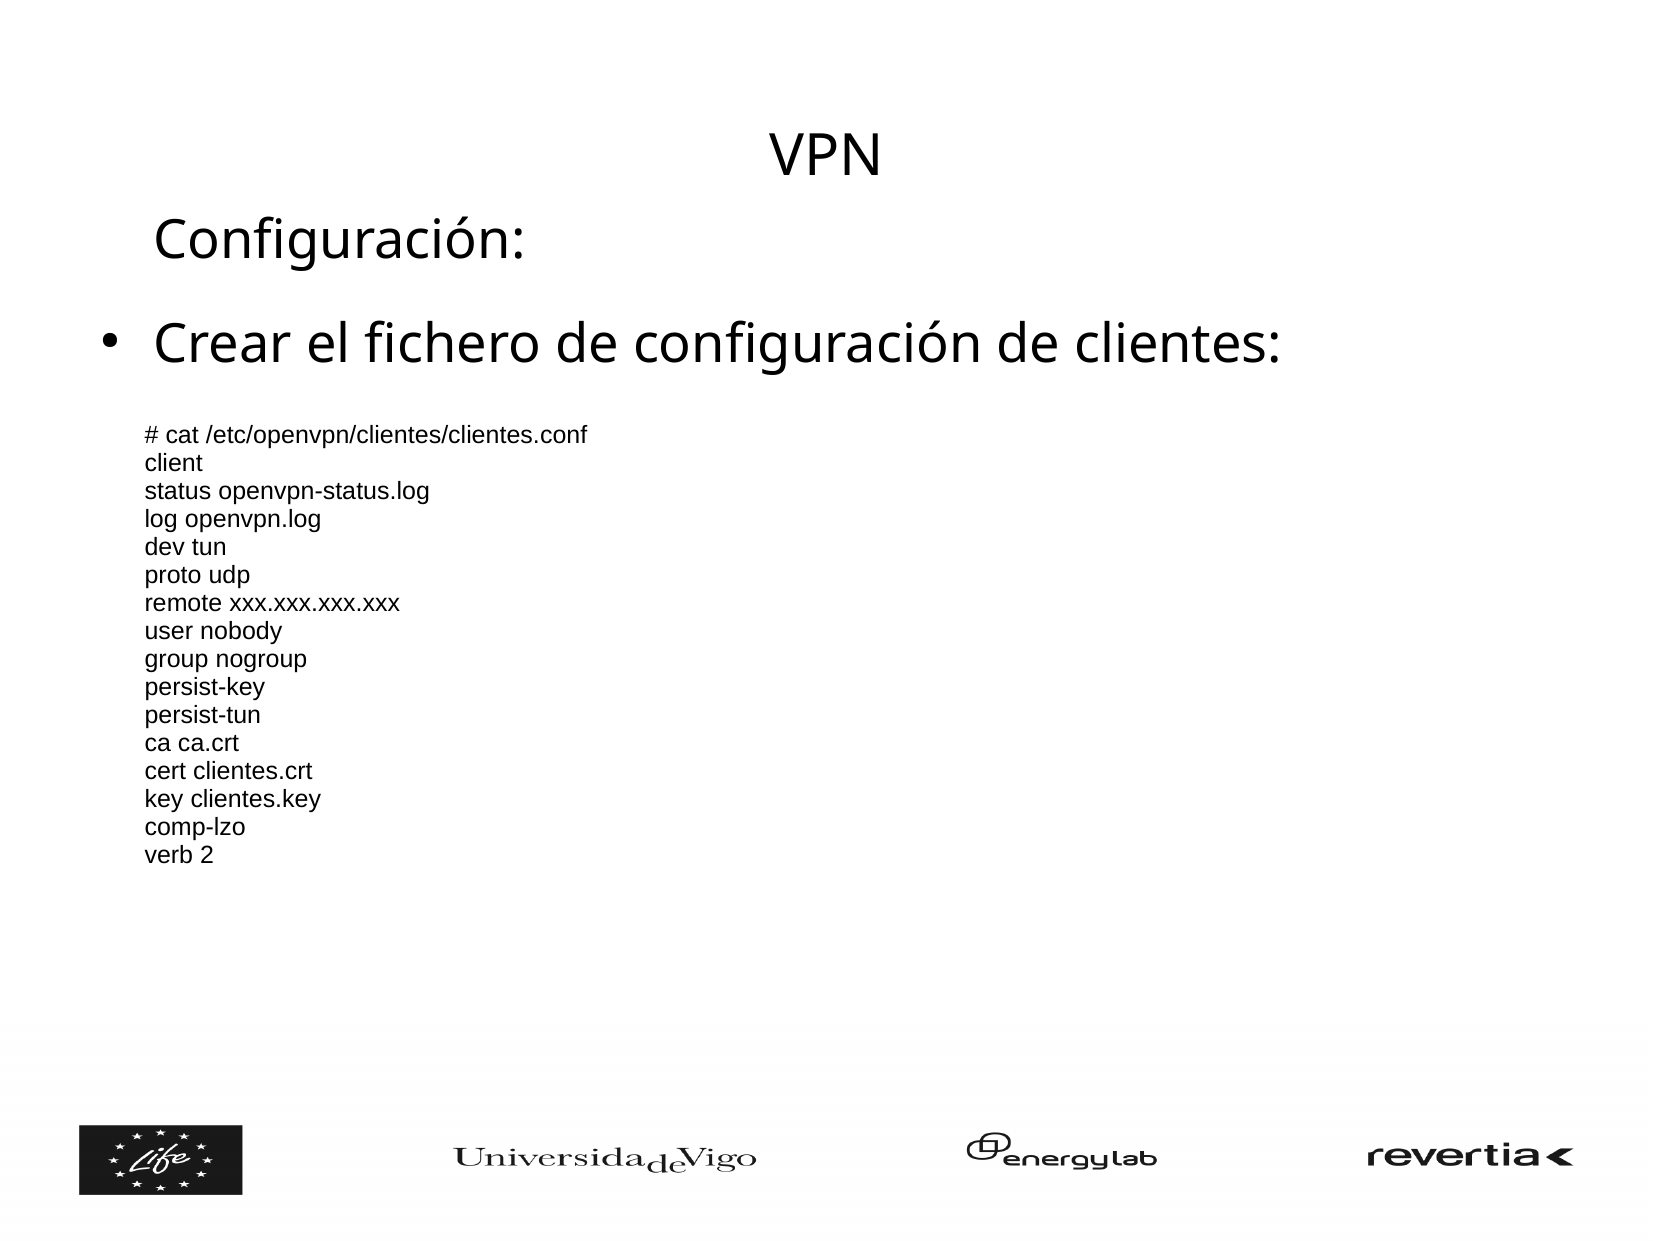

# VPN
Configuración:
Crear el fichero de configuración de clientes:
# cat /etc/openvpn/clientes/clientes.conf
client
status openvpn-status.log
log openvpn.log
dev tun
proto udp
remote xxx.xxx.xxx.xxx
user nobody
group nogroup
persist-key
persist-tun
ca ca.crt
cert clientes.crt
key clientes.key
comp-lzo
verb 2